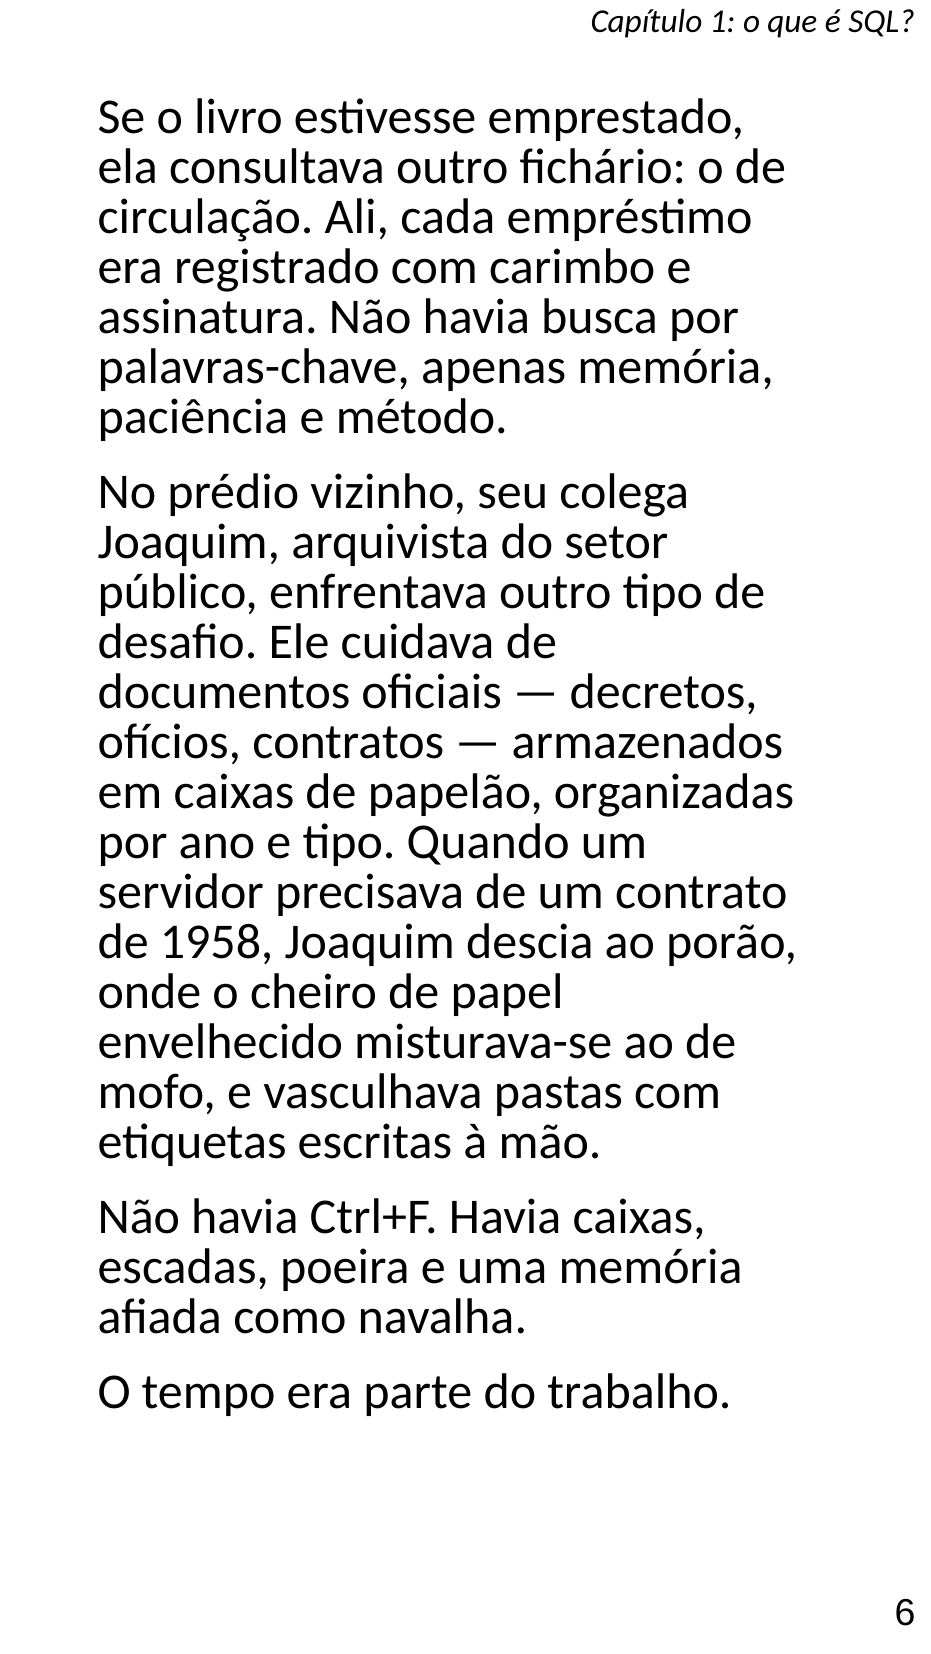

Capítulo 1: o que é SQL?
Se o livro estivesse emprestado, ela consultava outro fichário: o de circulação. Ali, cada empréstimo era registrado com carimbo e assinatura. Não havia busca por palavras-chave, apenas memória, paciência e método.
No prédio vizinho, seu colega Joaquim, arquivista do setor público, enfrentava outro tipo de desafio. Ele cuidava de documentos oficiais — decretos, ofícios, contratos — armazenados em caixas de papelão, organizadas por ano e tipo. Quando um servidor precisava de um contrato de 1958, Joaquim descia ao porão, onde o cheiro de papel envelhecido misturava-se ao de mofo, e vasculhava pastas com etiquetas escritas à mão.
Não havia Ctrl+F. Havia caixas, escadas, poeira e uma memória afiada como navalha.
O tempo era parte do trabalho.